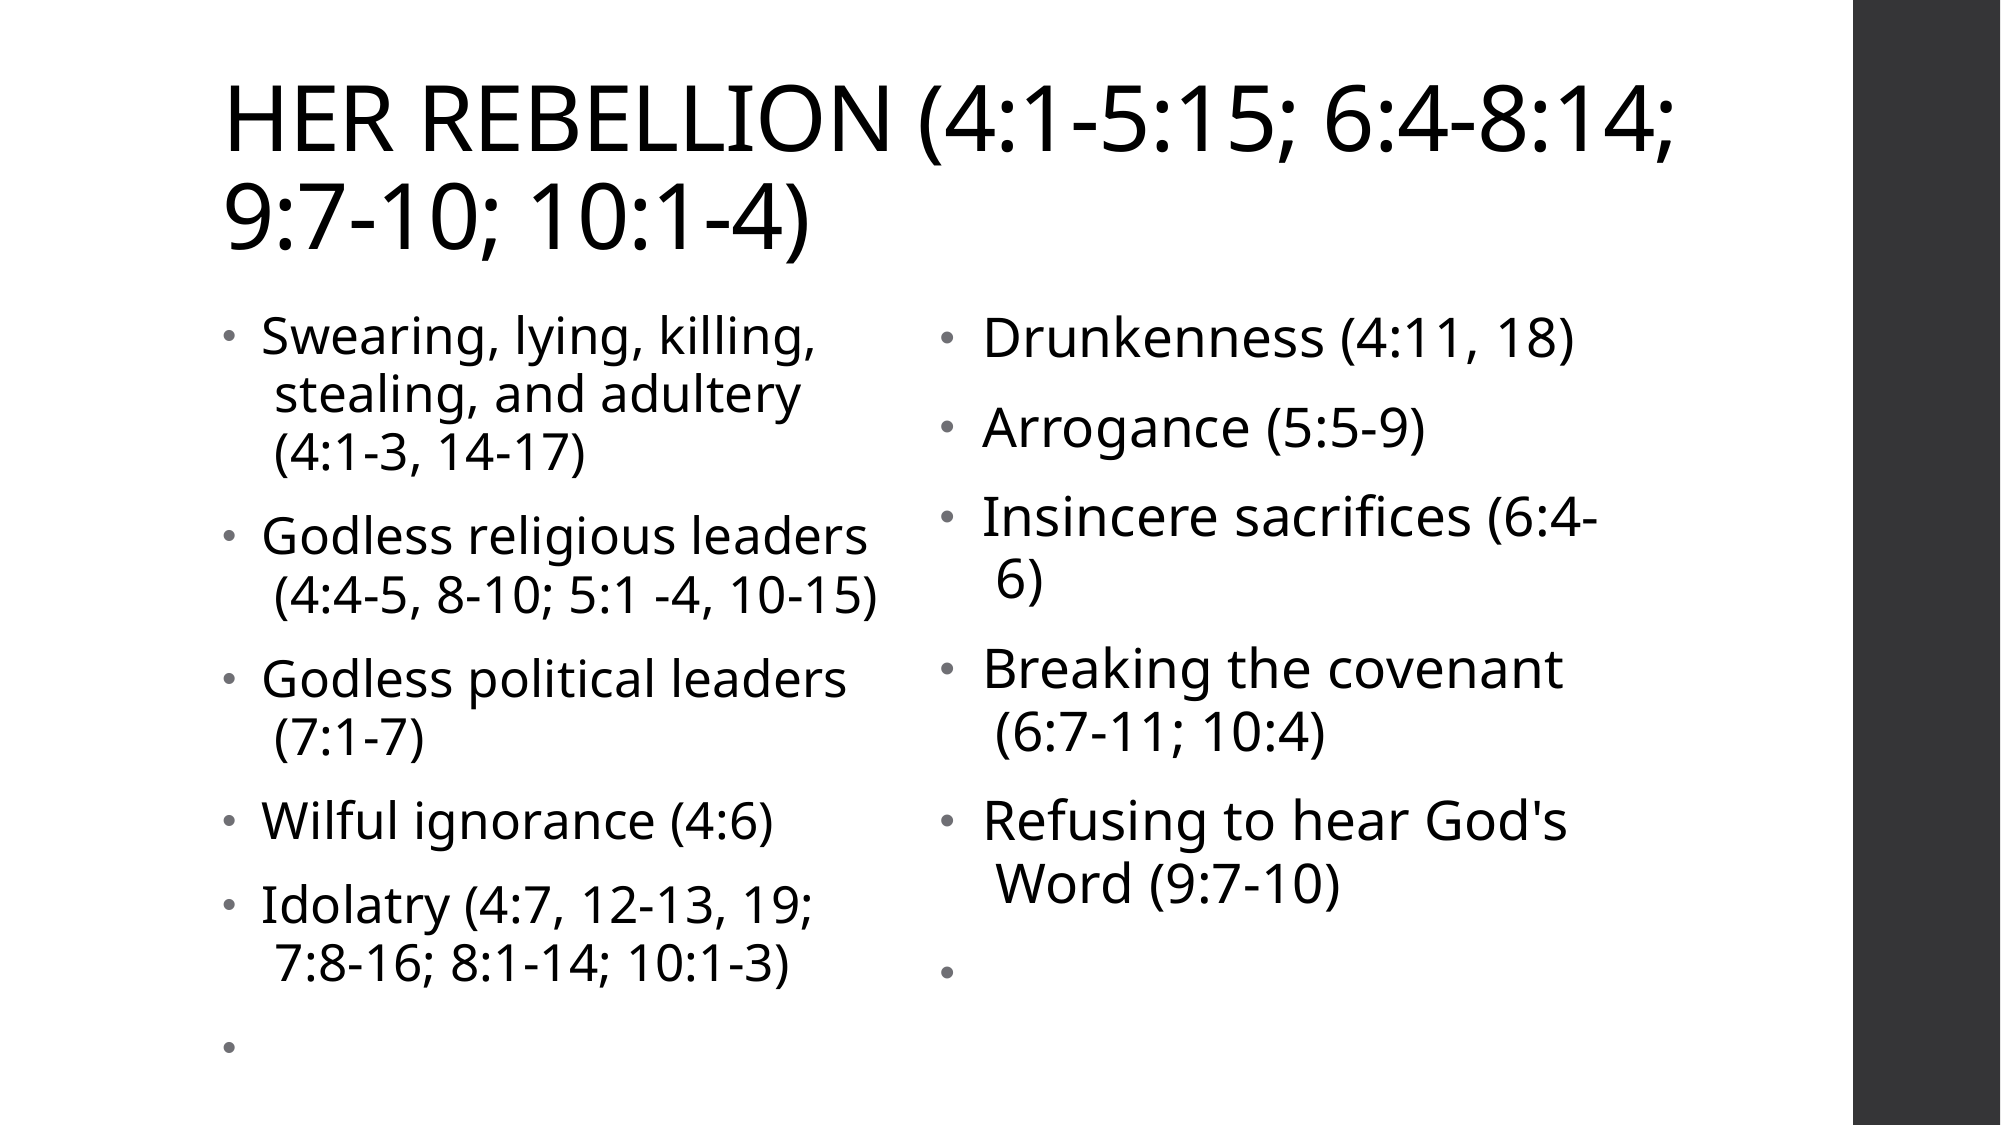

# HER REBELLION (4:1-5:15; 6:4-8:14; 9:7-10; 10:1-4)
 Swearing, lying, killing, stealing, and adultery (4:1-3, 14-17)
 Godless religious leaders (4:4-5, 8-10; 5:1 -4, 10-15)
 Godless political leaders (7:1-7)
 Wilful ignorance (4:6)
 Idolatry (4:7, 12-13, 19; 7:8-16; 8:1-14; 10:1-3)
 Drunkenness (4:11, 18)
 Arrogance (5:5-9)
 Insincere sacrifices (6:4-6)
 Breaking the covenant (6:7-11; 10:4)
 Refusing to hear God's Word (9:7-10)